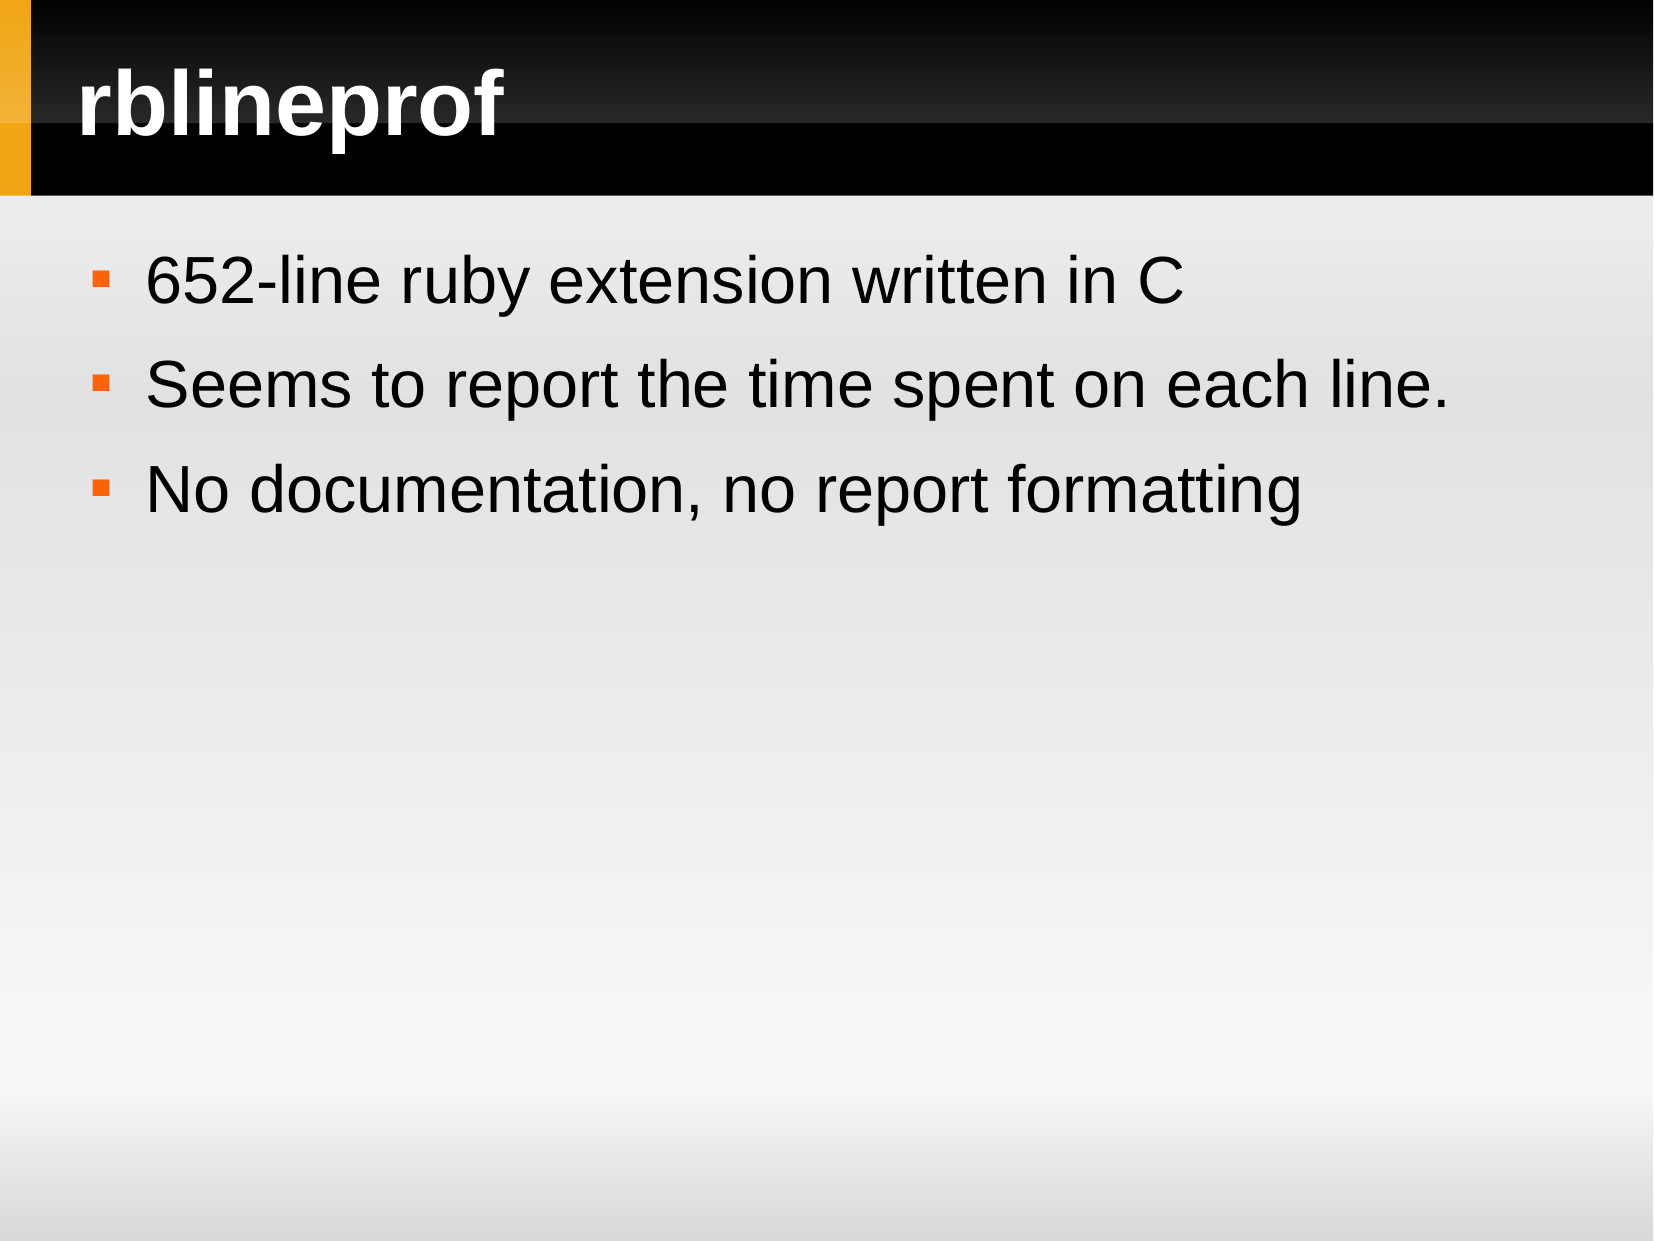

# rblineprof
652-line ruby extension written in C
Seems to report the time spent on each line.
No documentation, no report formatting